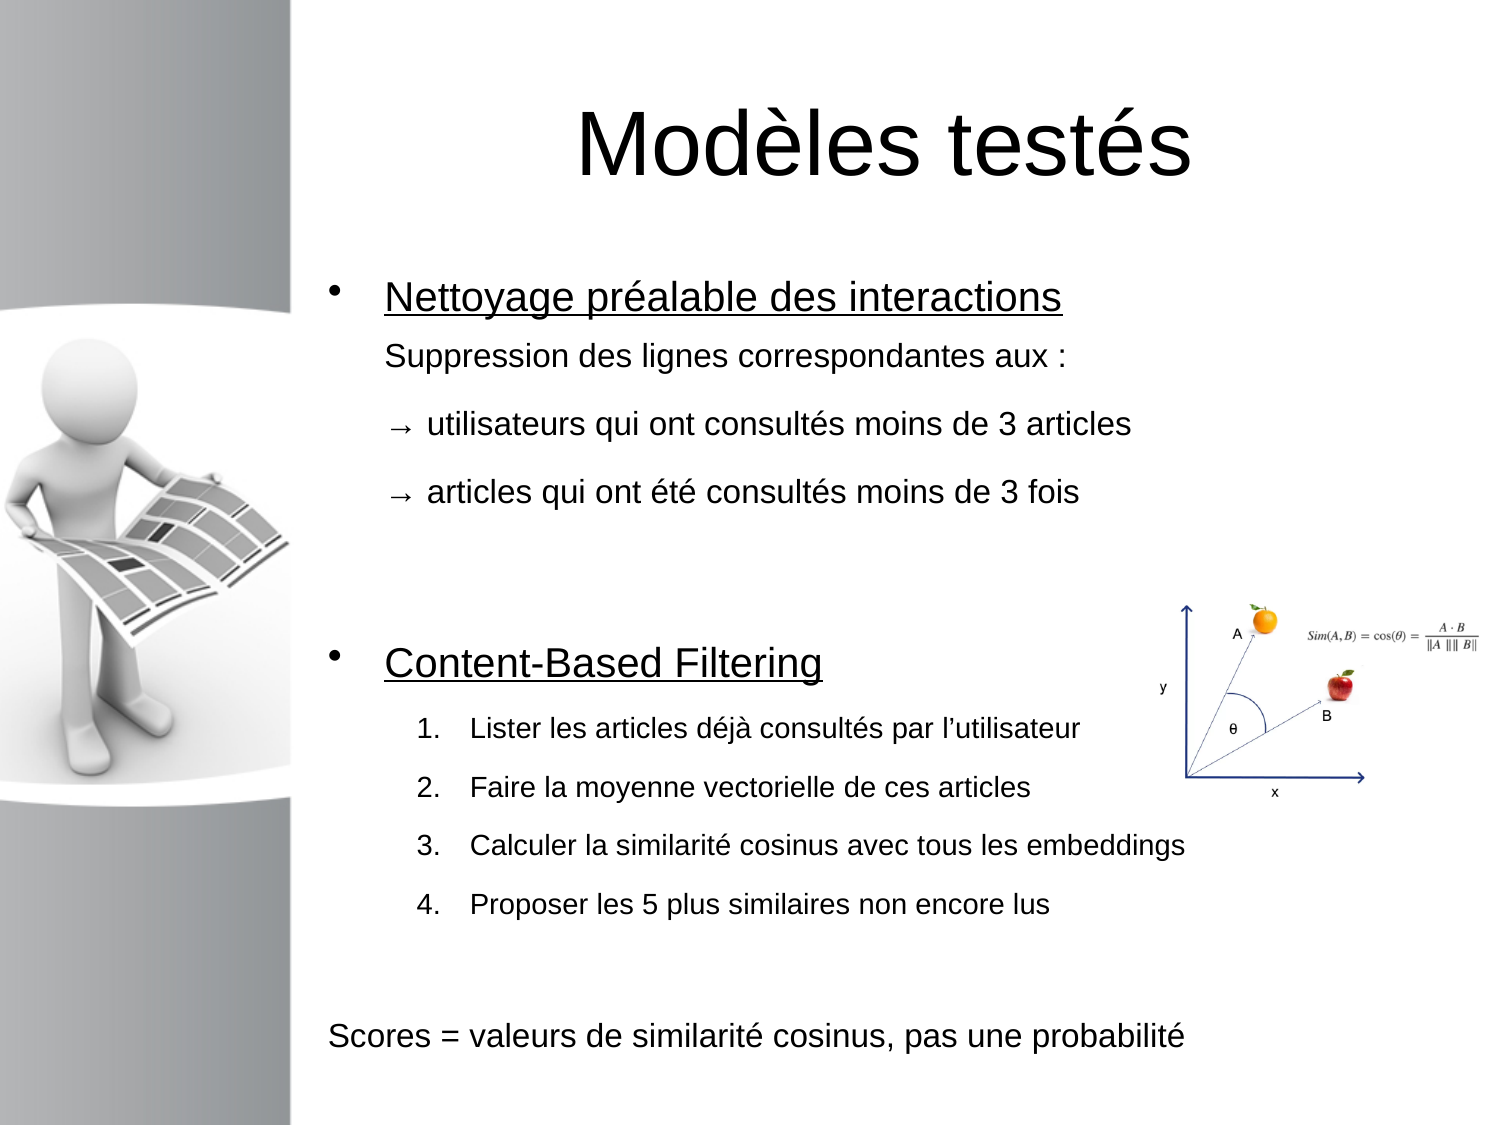

# Modèles testés
Nettoyage préalable des interactions
Suppression des lignes correspondantes aux :
→ utilisateurs qui ont consultés moins de 3 articles
→ articles qui ont été consultés moins de 3 fois
Content-Based Filtering
Lister les articles déjà consultés par l’utilisateur
Faire la moyenne vectorielle de ces articles
Calculer la similarité cosinus avec tous les embeddings
Proposer les 5 plus similaires non encore lus
Scores = valeurs de similarité cosinus, pas une probabilité